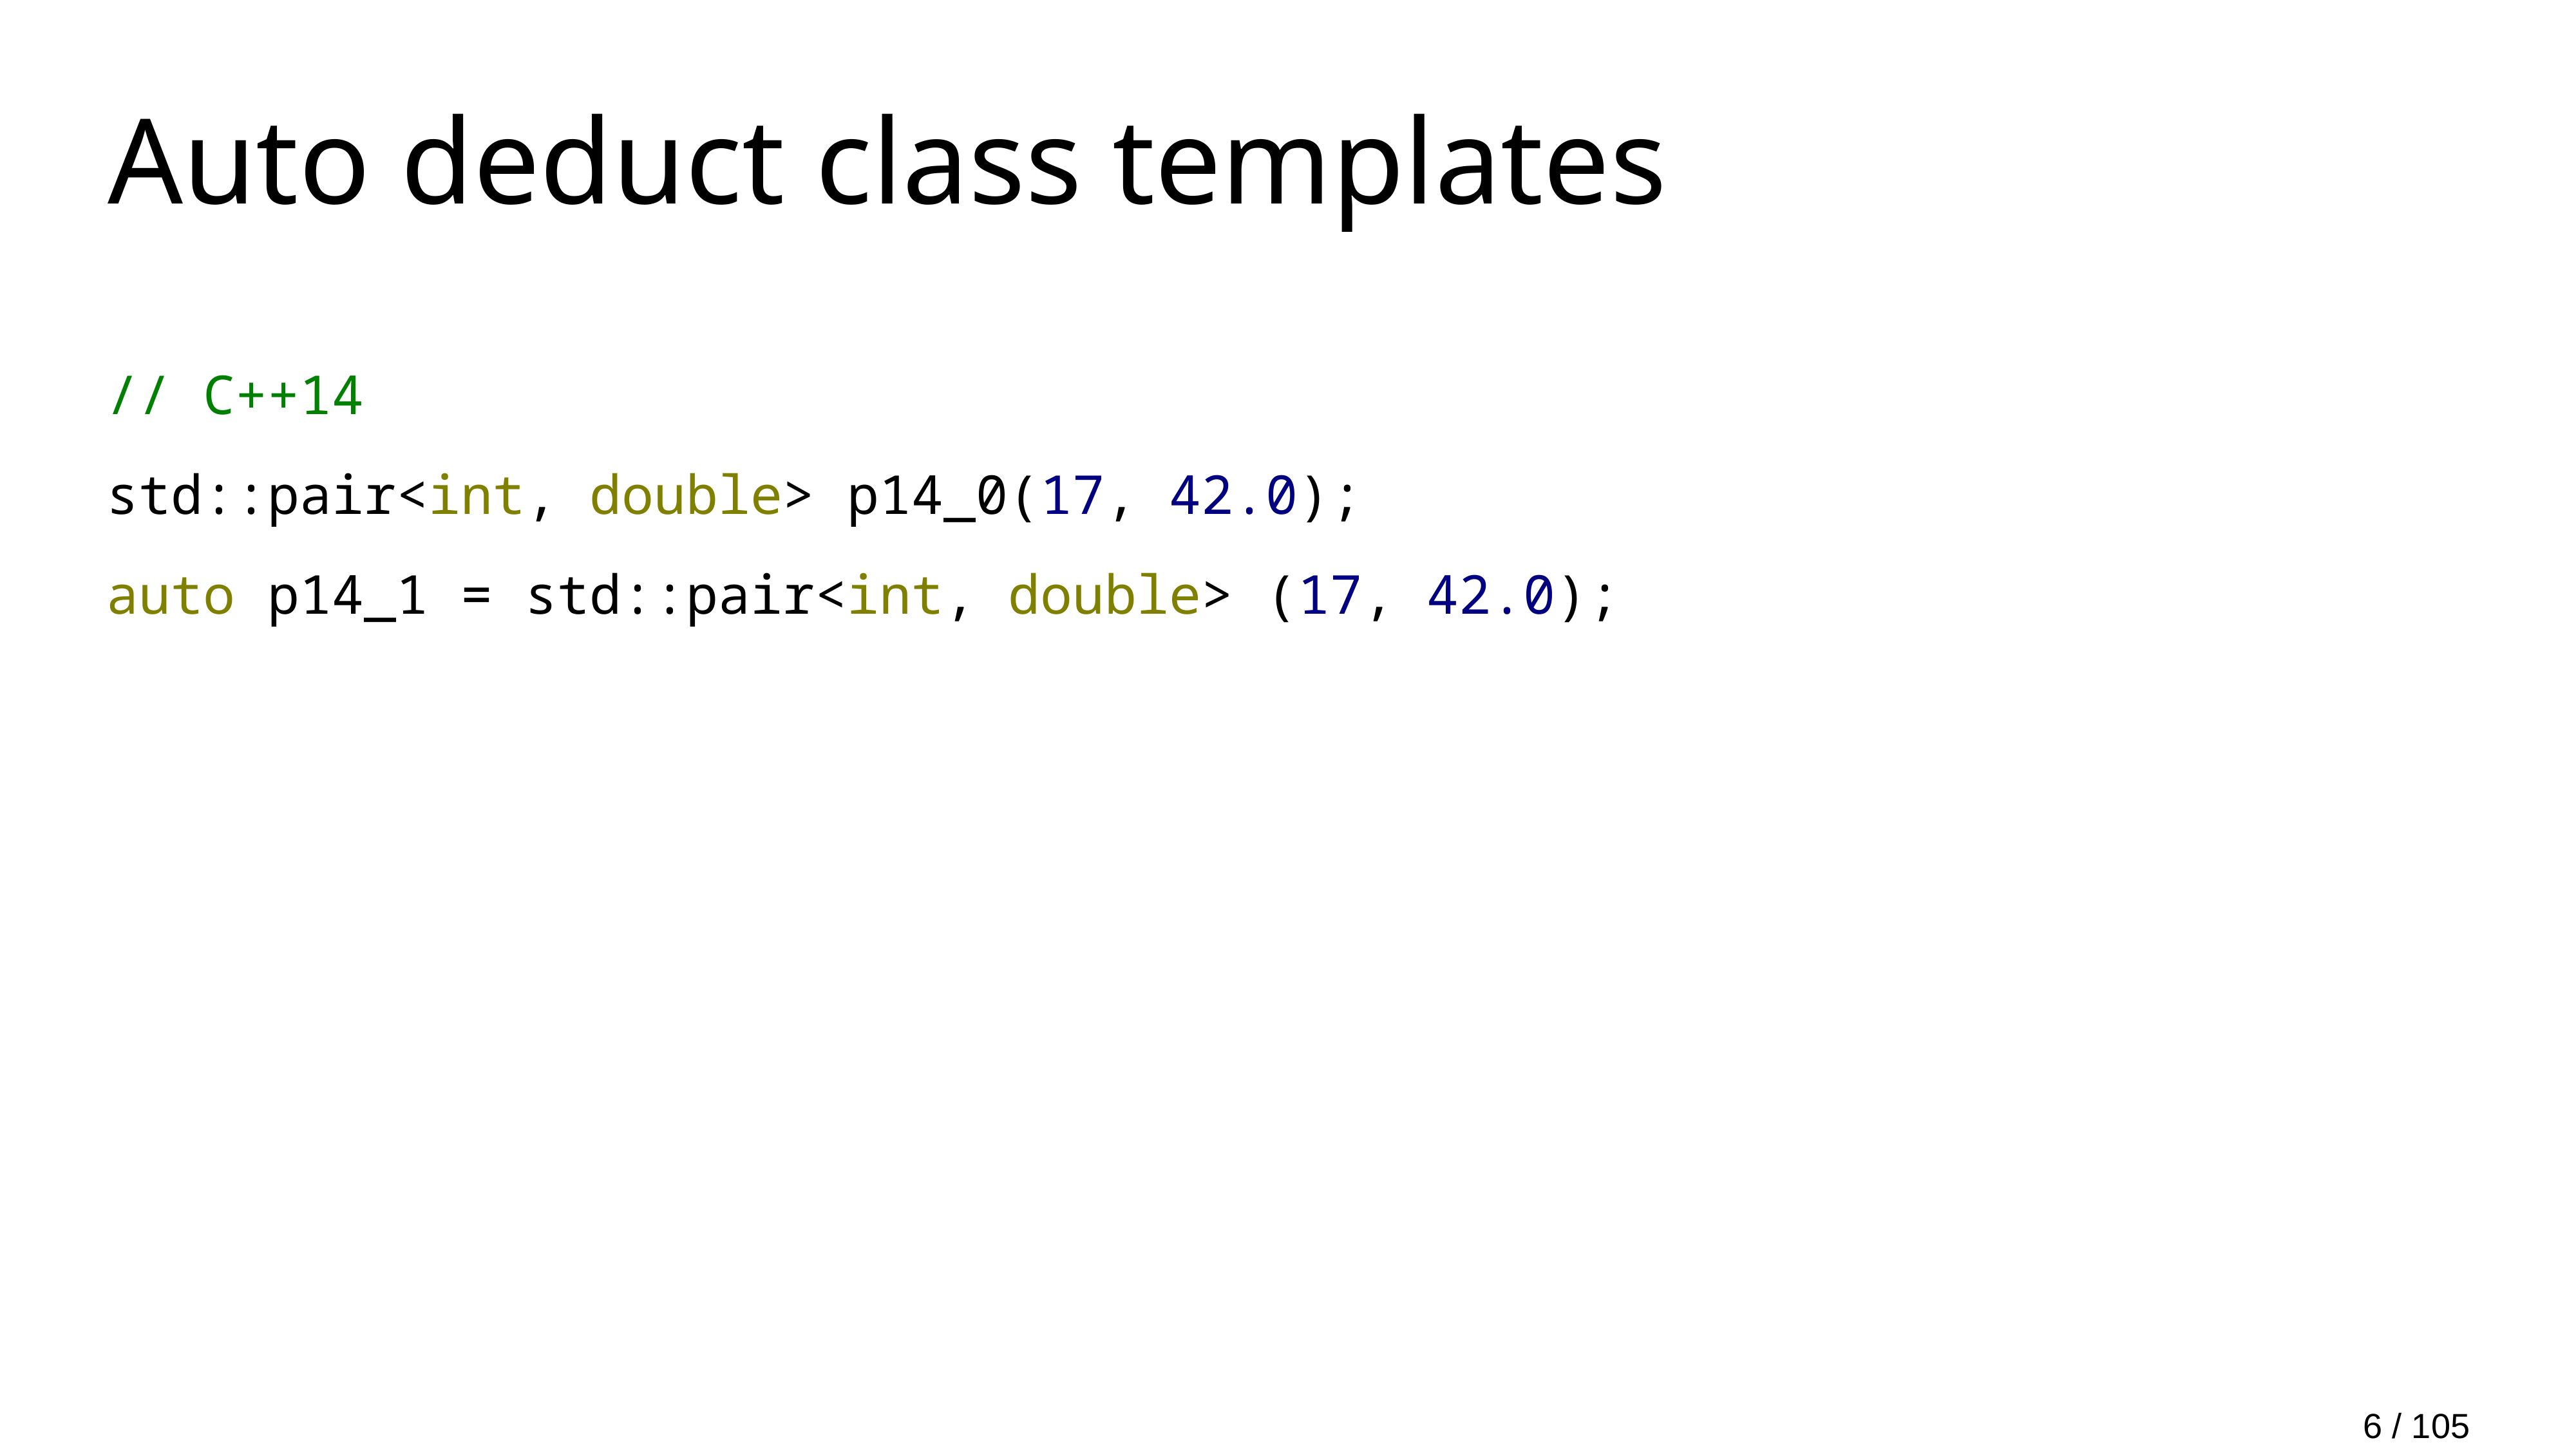

# Auto deduct class templates
// C++14
std::pair<int, double> p14_0(17, 42.0);
auto p14_1 = std::pair<int, double> (17, 42.0);